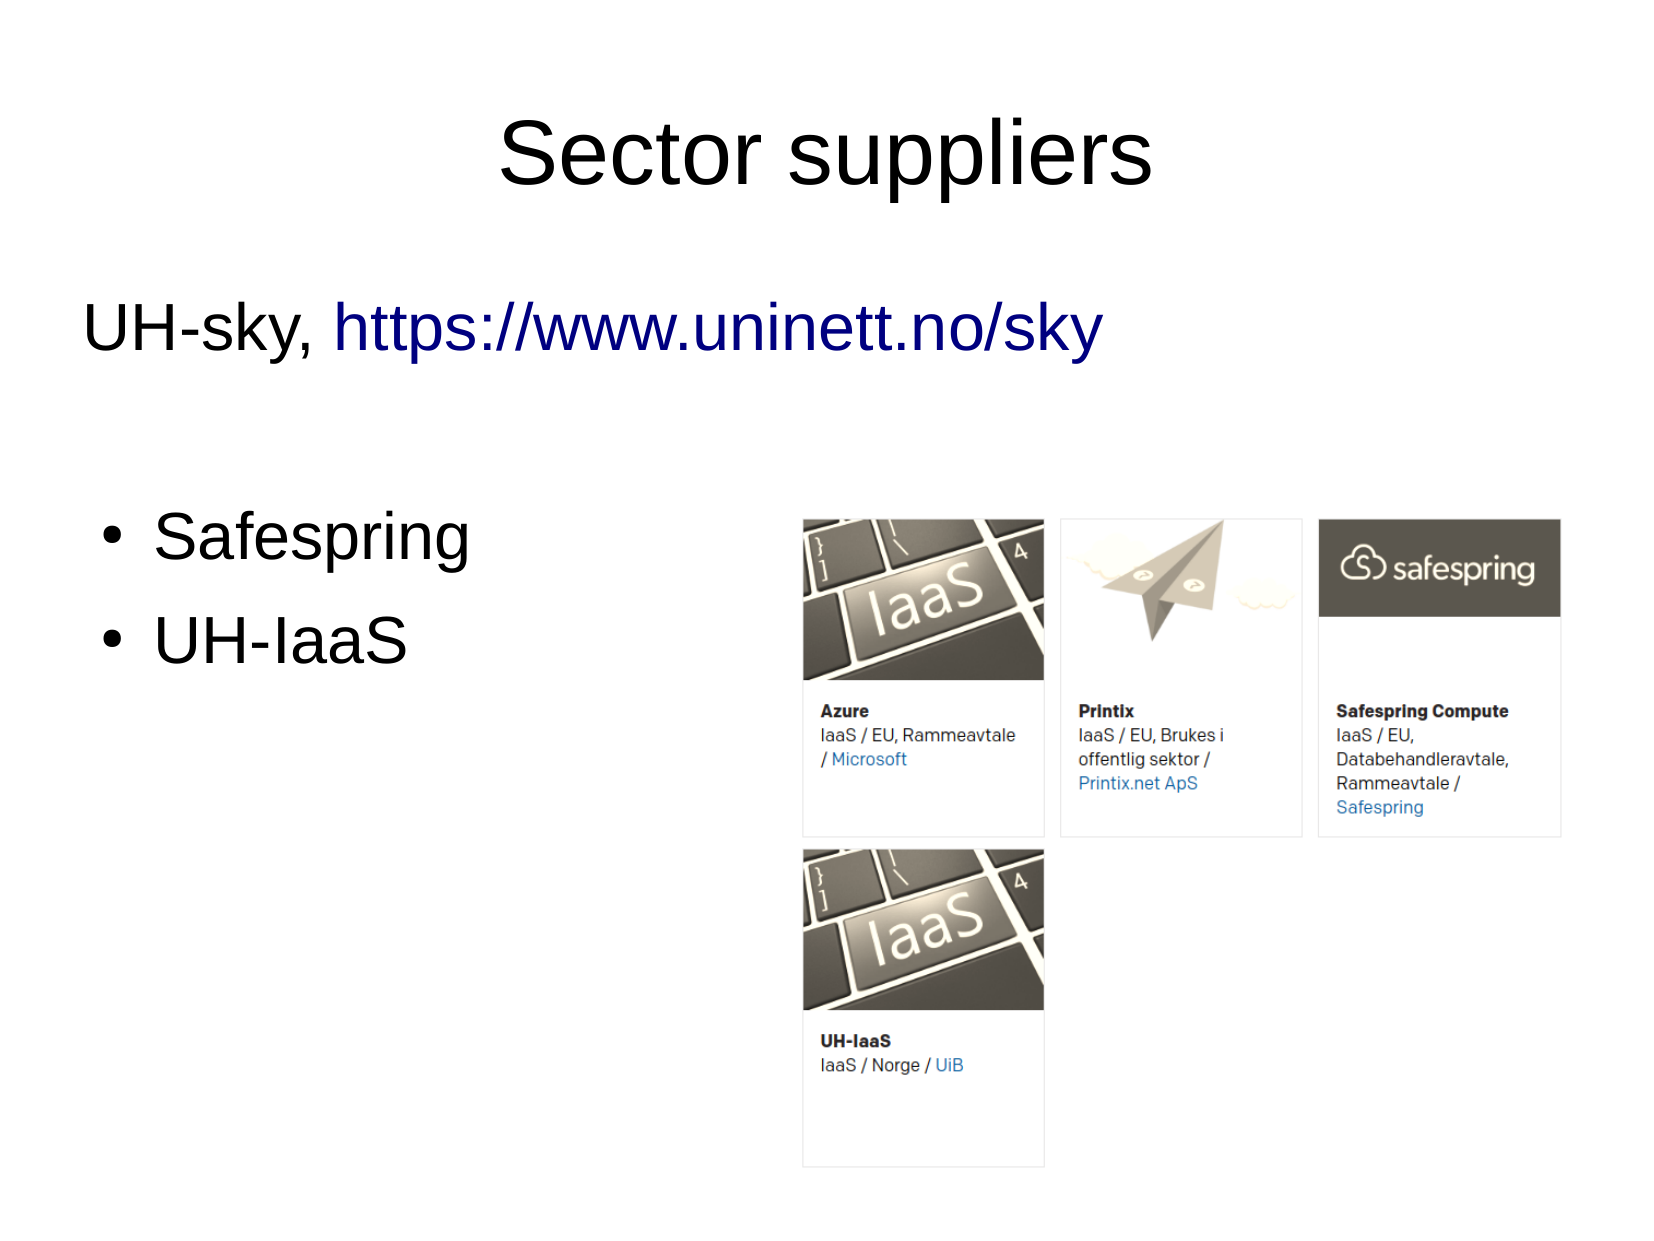

# Sector suppliers
UH-sky, https://www.uninett.no/sky
Safespring
UH-IaaS